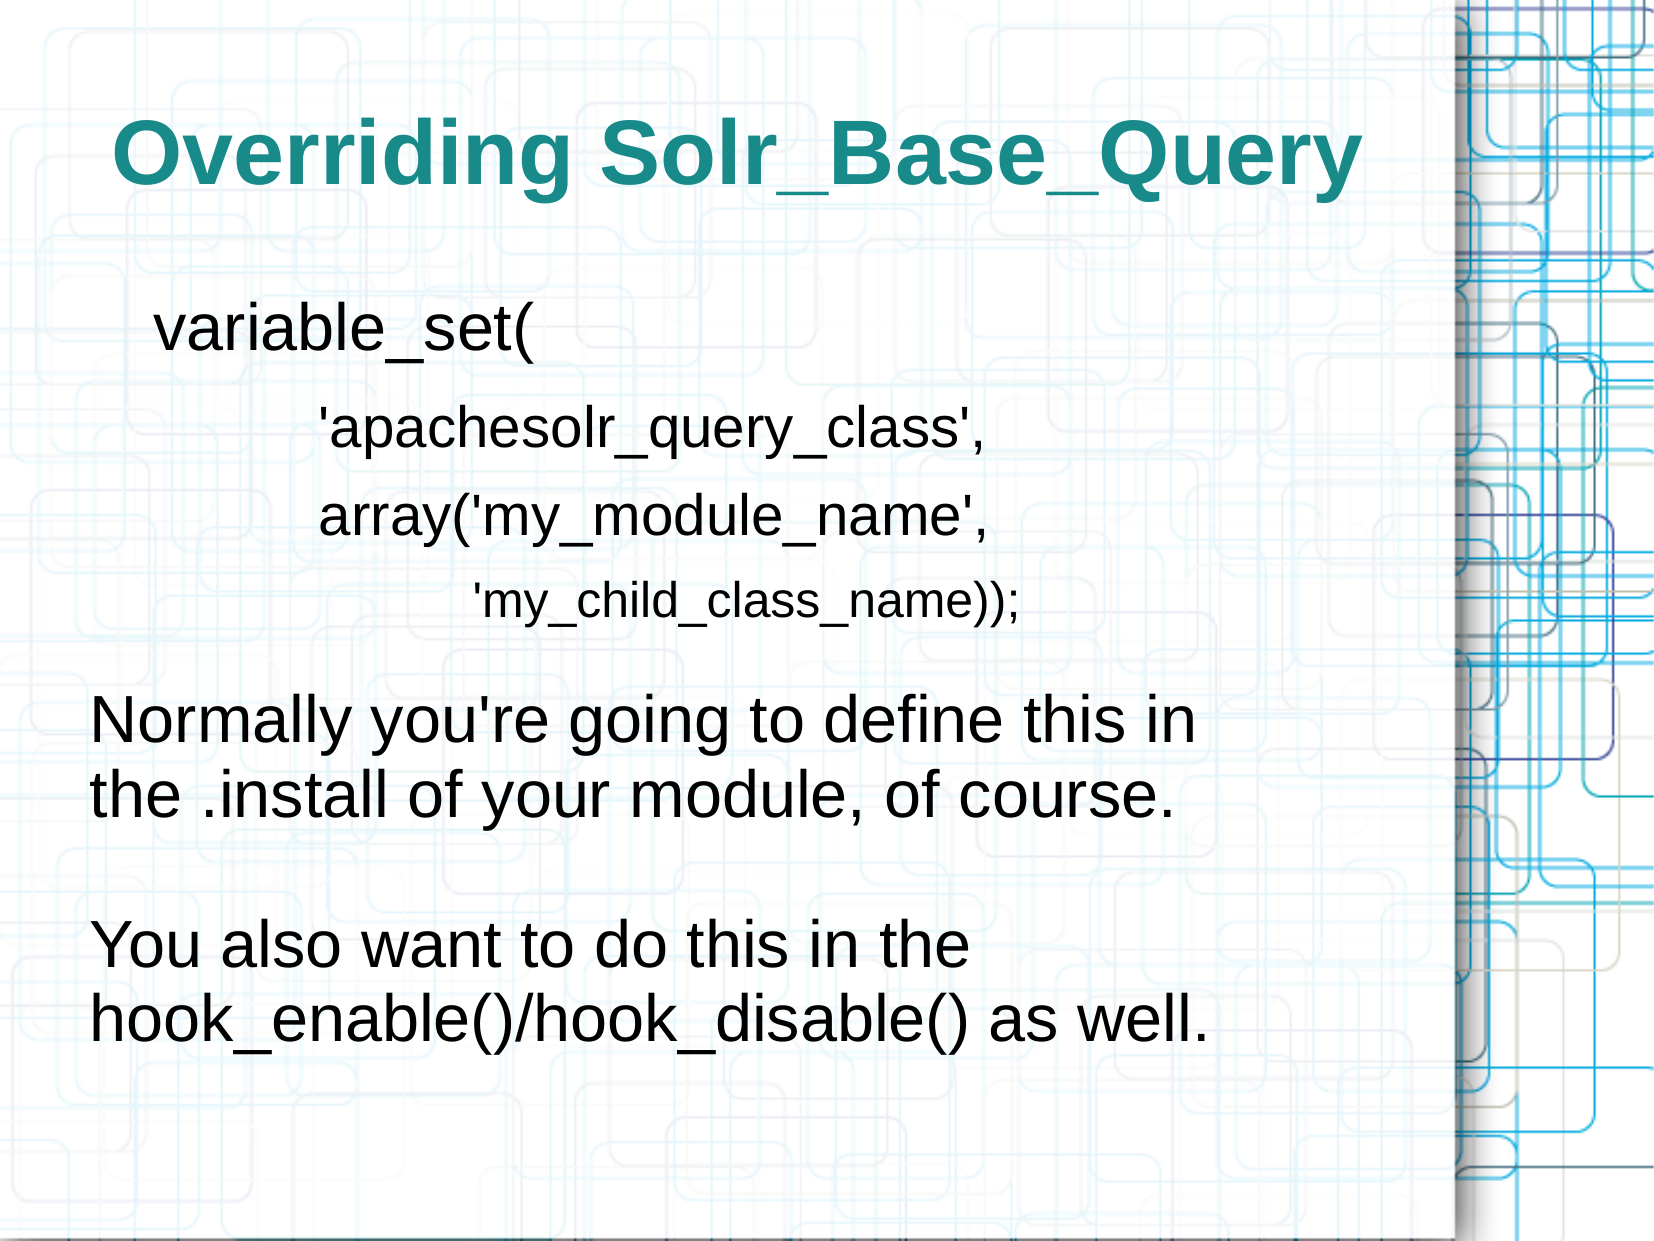

# Overriding Solr_Base_Query
variable_set(
'apachesolr_query_class',
array('my_module_name',
'my_child_class_name));
Normally you're going to define this in the .install of your module, of course.
You also want to do this in the hook_enable()/hook_disable() as well.